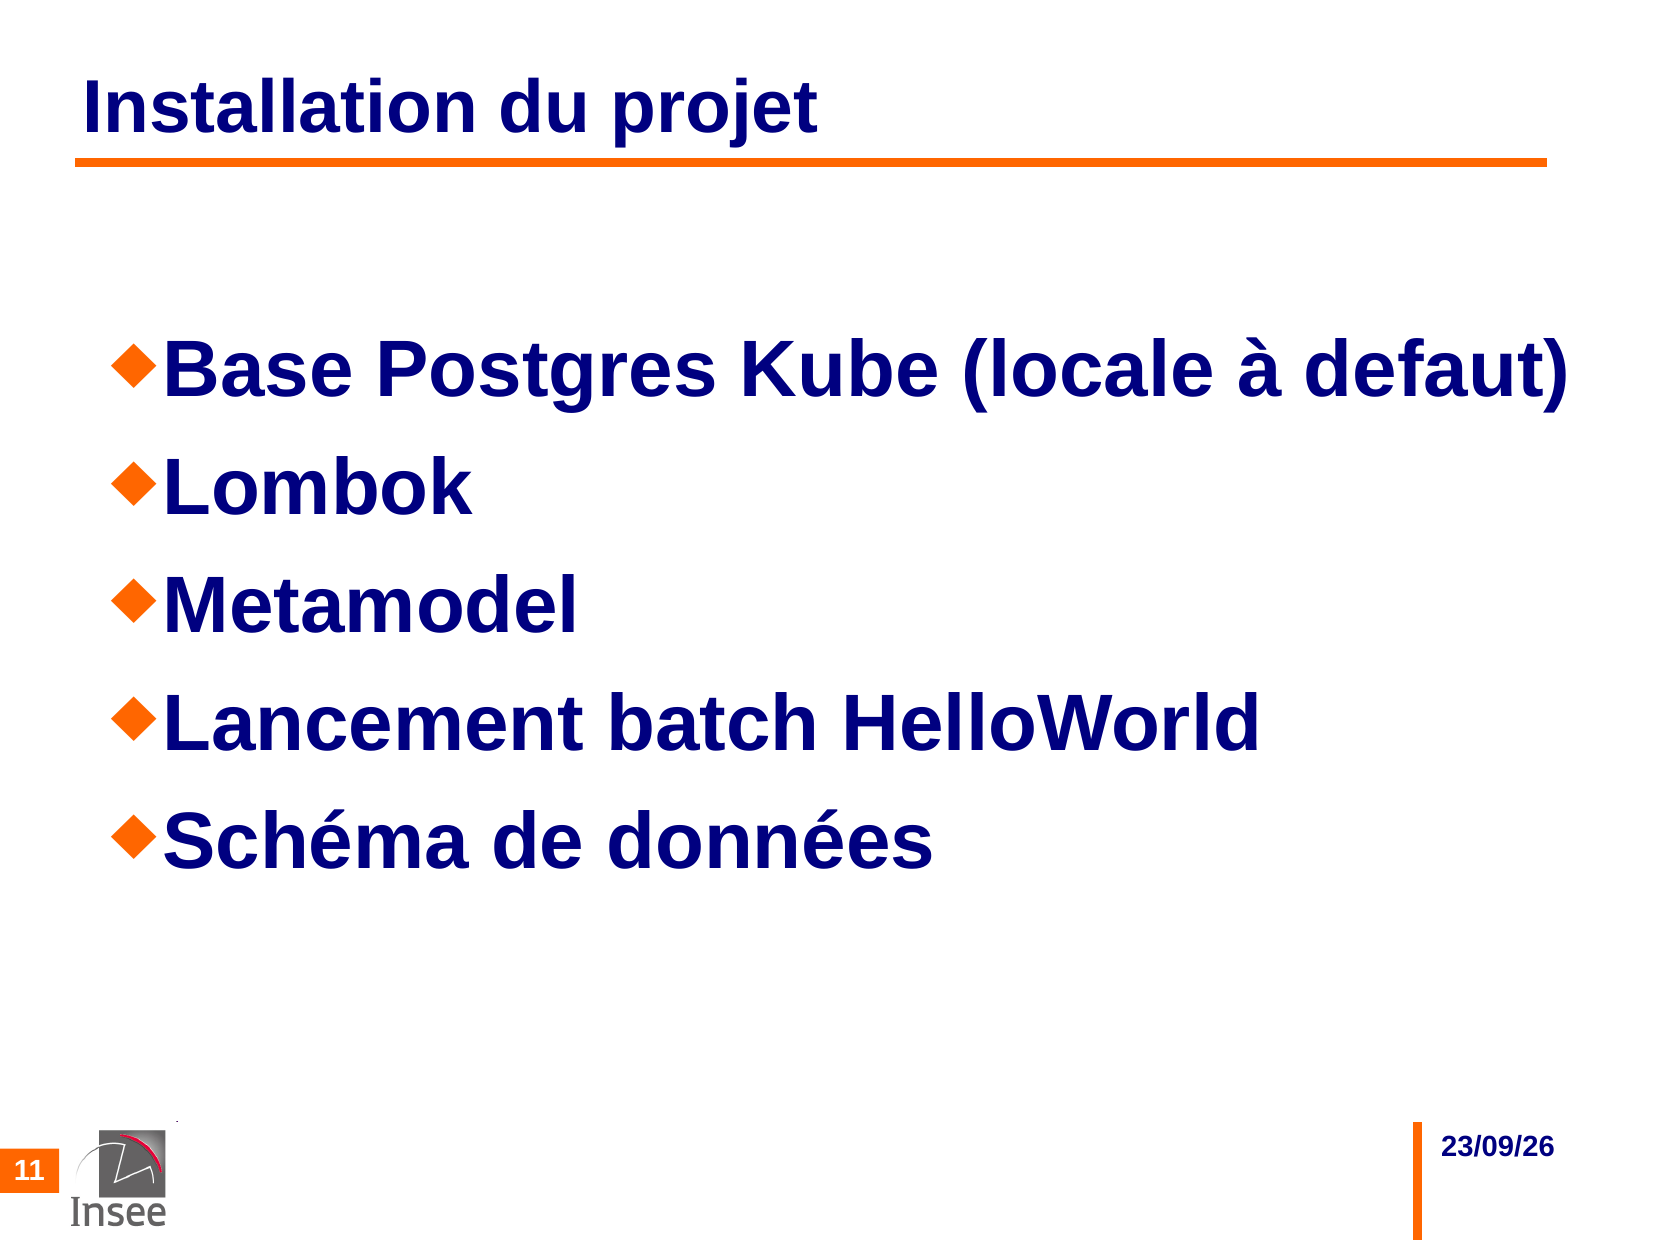

# Installation du projet
Base Postgres Kube (locale à defaut)
Lombok
Metamodel
Lancement batch HelloWorld
Schéma de données
11